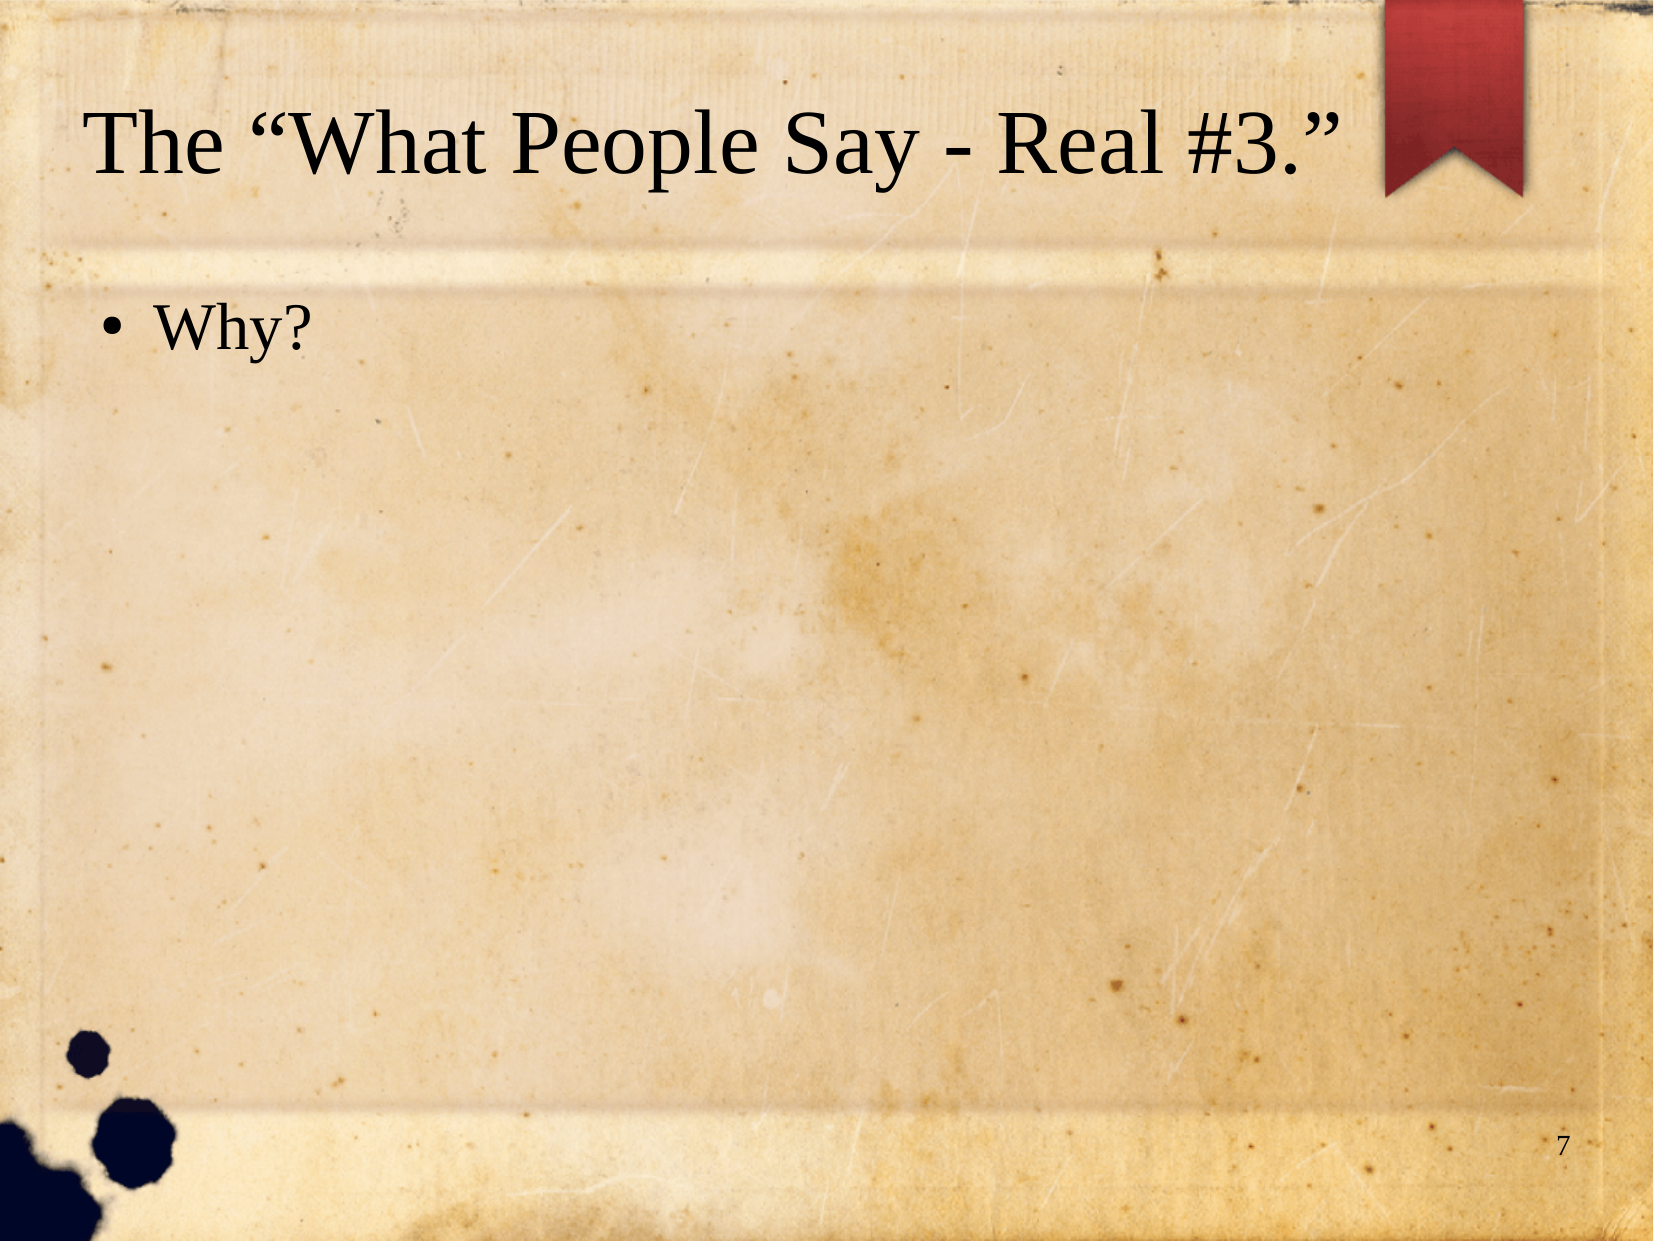

# The “What People Say - Real #3.”
Why?
7